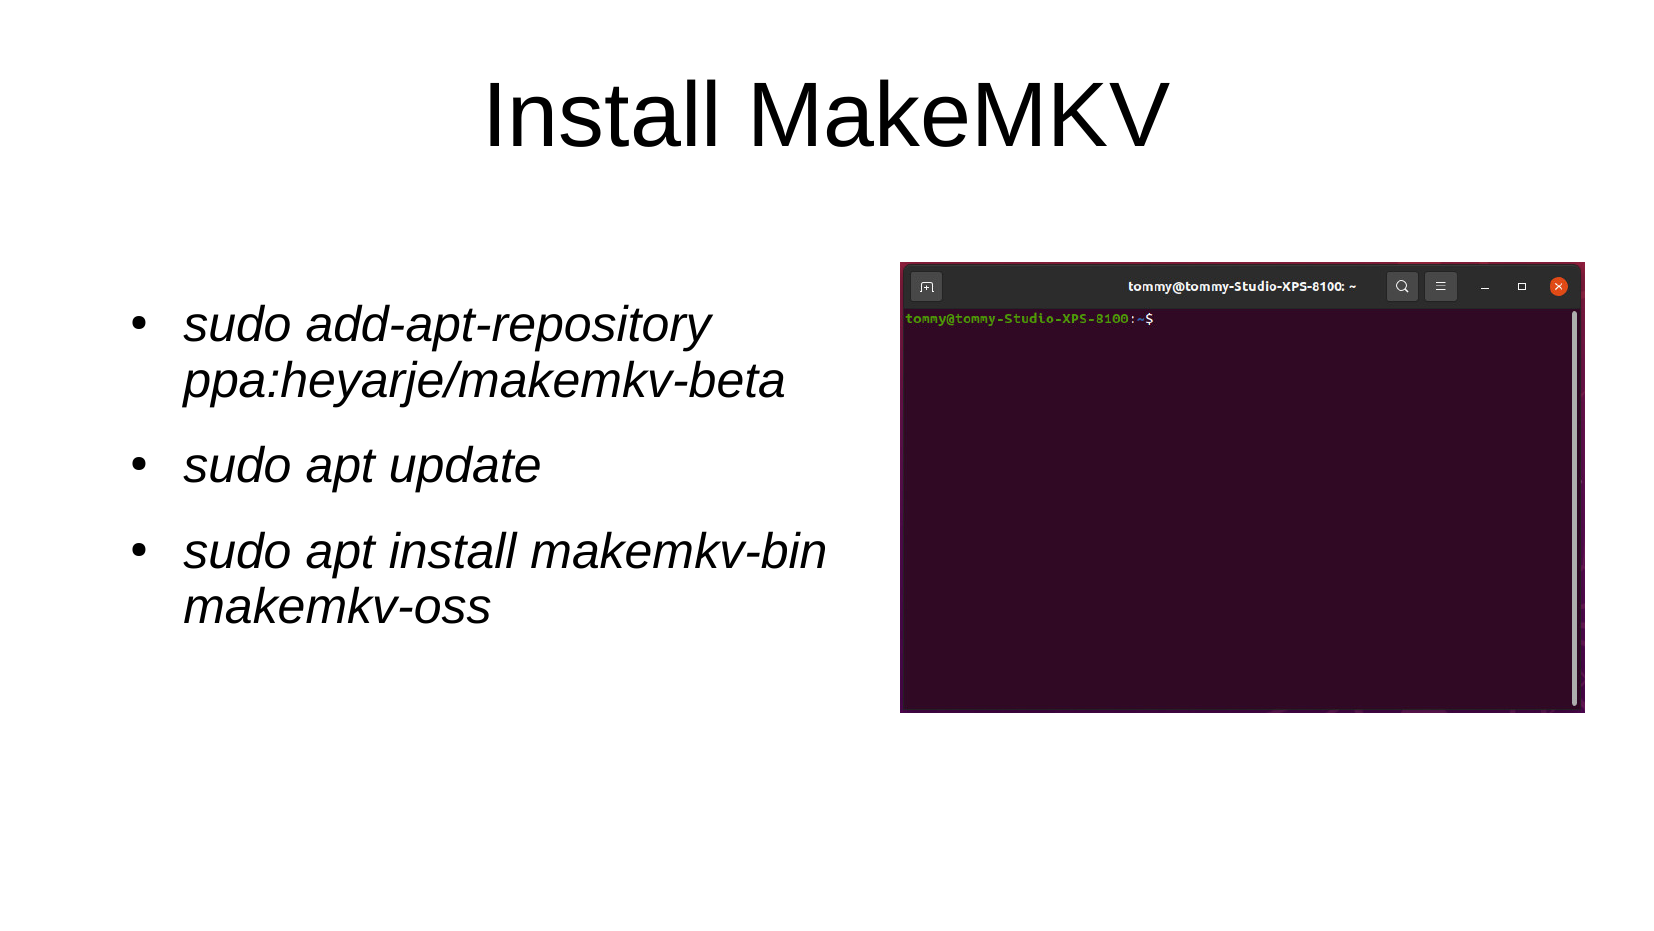

# Install MakeMKV
sudo add-apt-repository ppa:heyarje/makemkv-beta
sudo apt update
sudo apt install makemkv-bin makemkv-oss